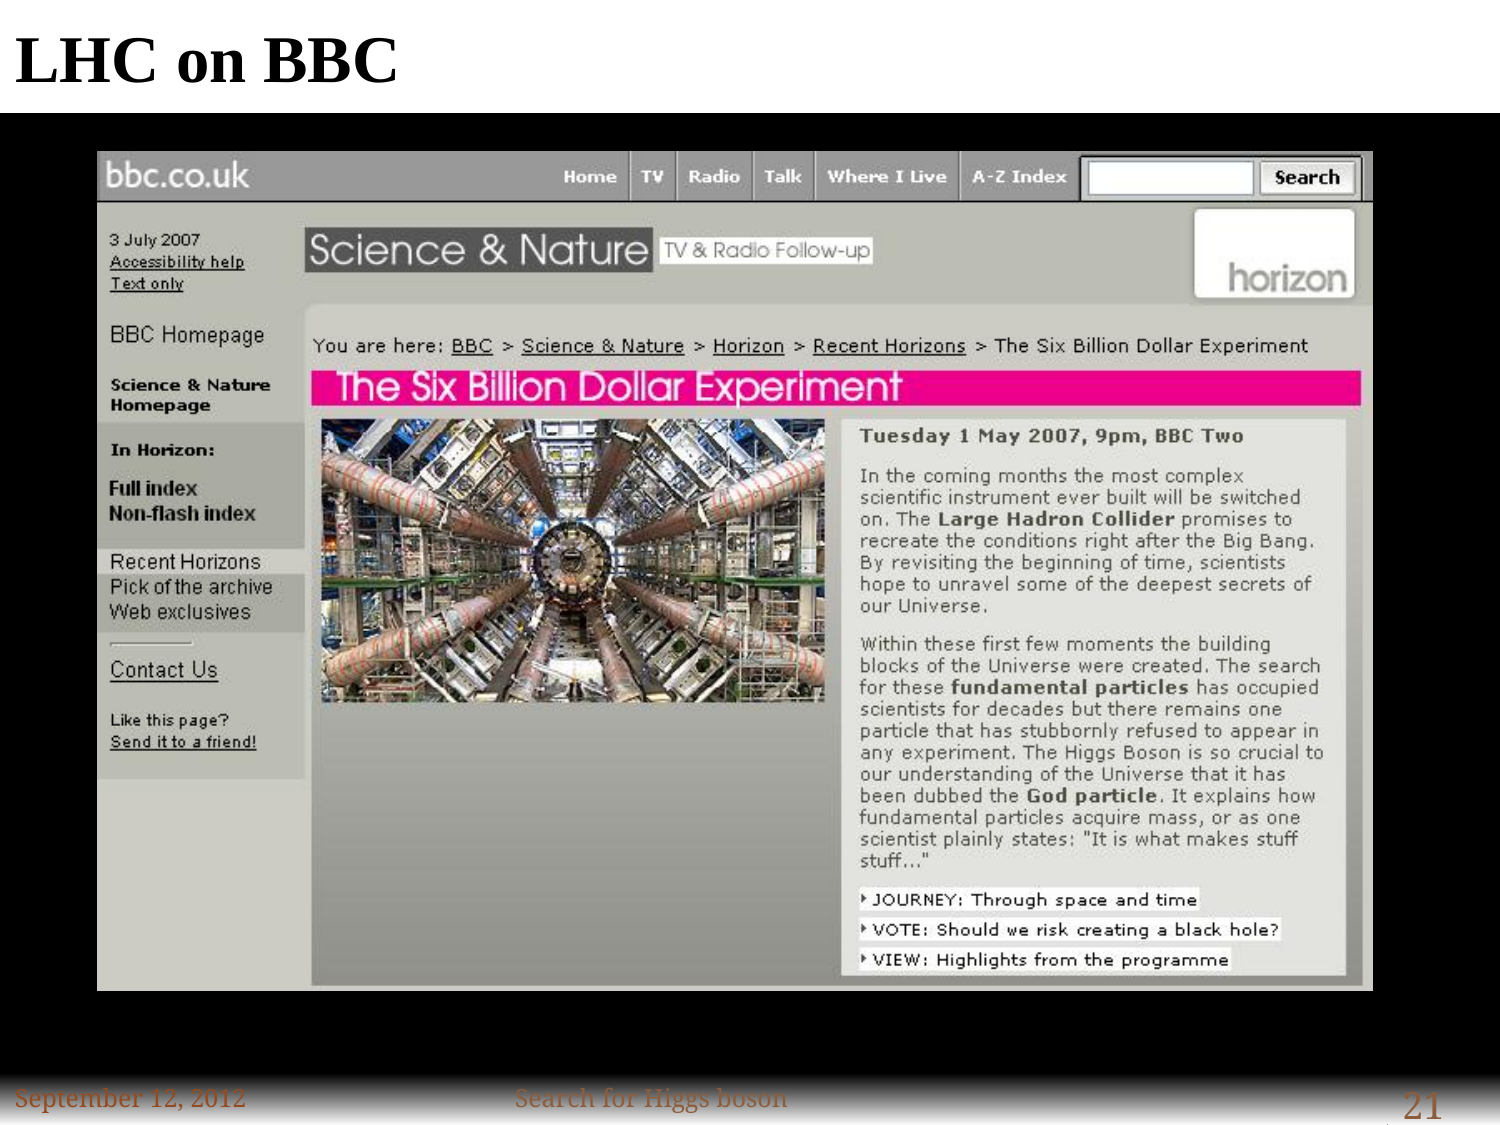

# LHC on BBC
September 12, 2012
Search for Higgs boson